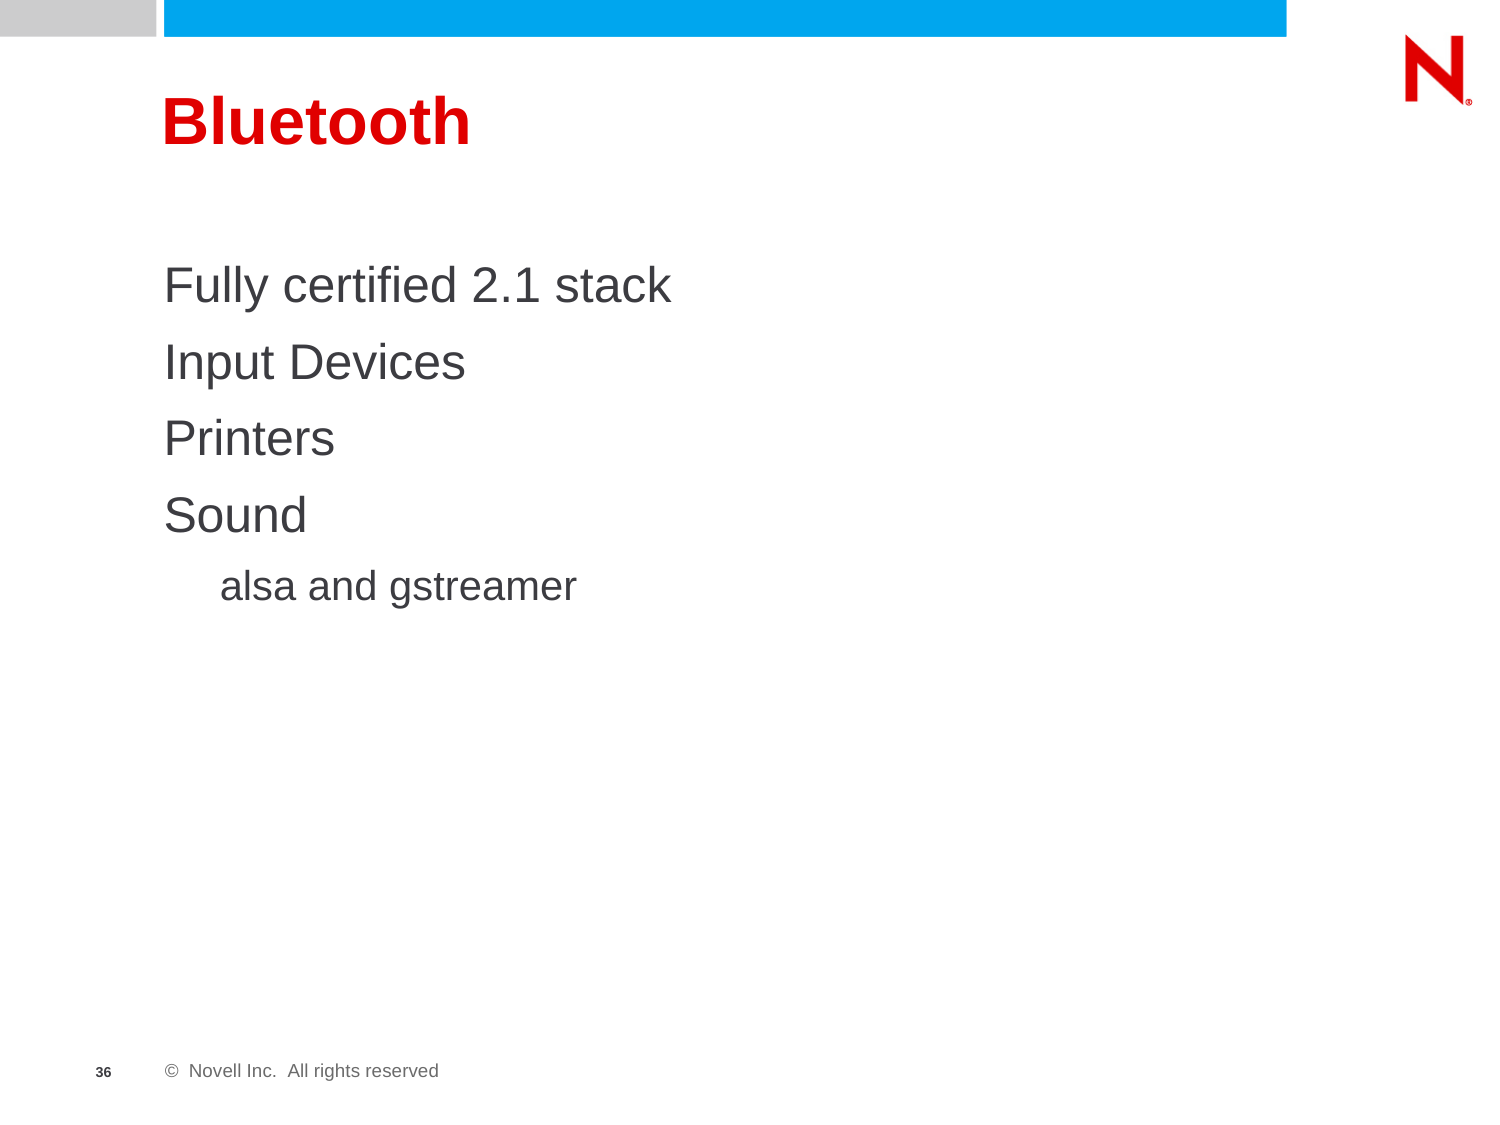

# Bluetooth
Fully certified 2.1 stack
Input Devices
Printers
Sound
alsa and gstreamer